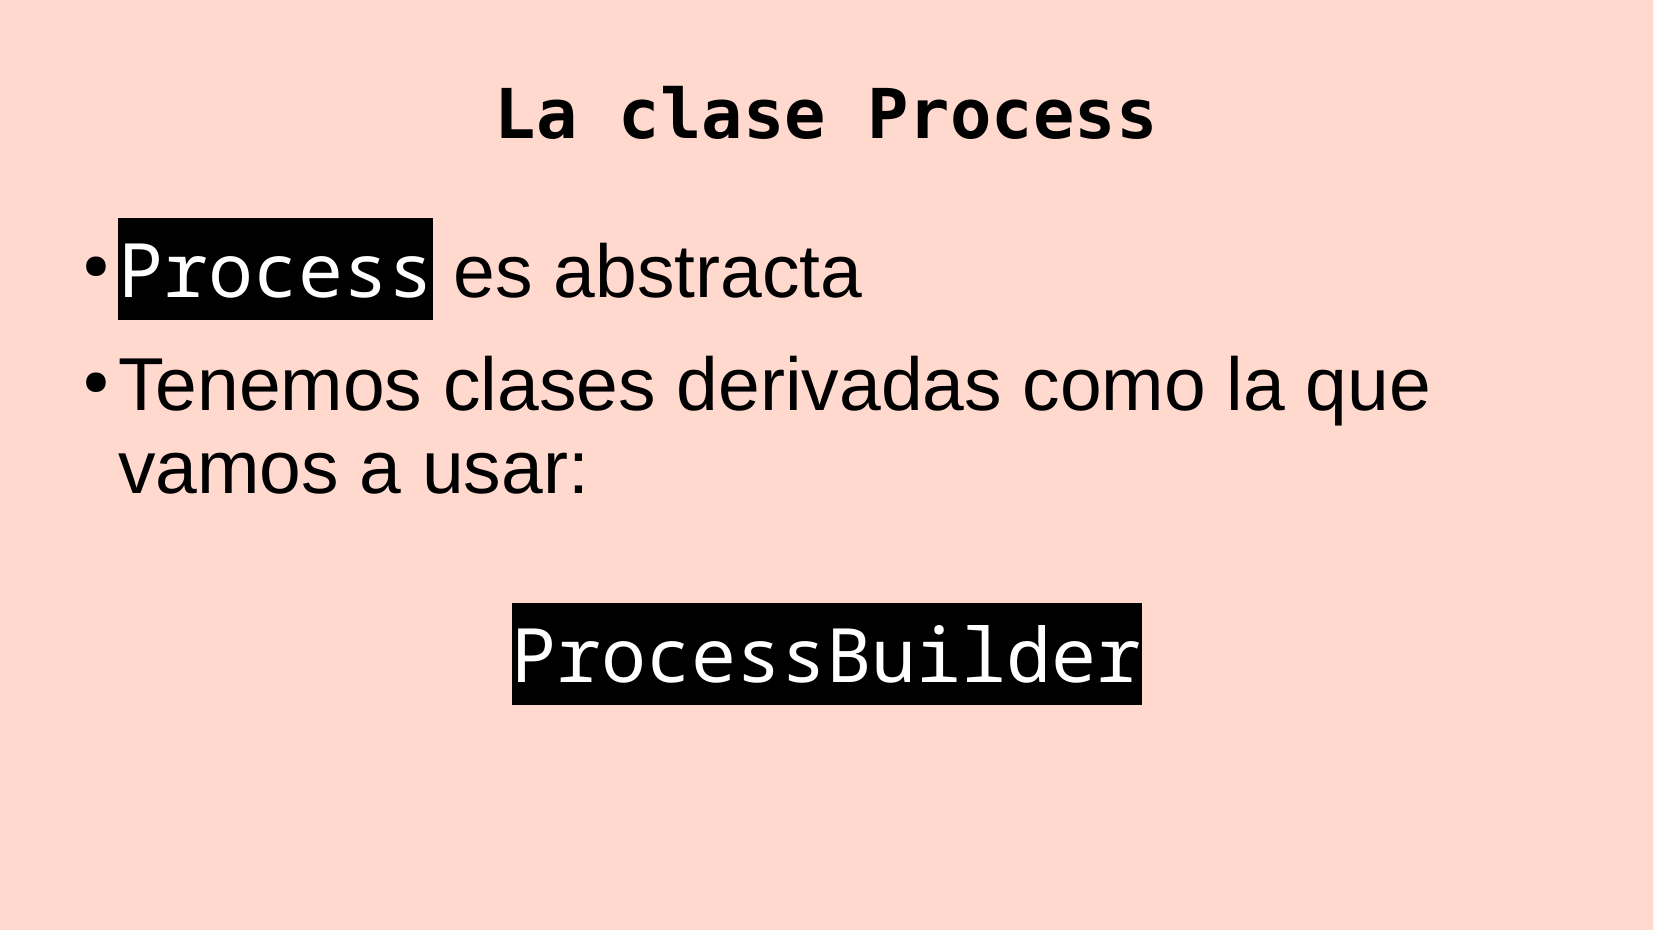

# La clase Process
Process es abstracta
Tenemos clases derivadas como la que vamos a usar:
ProcessBuilder